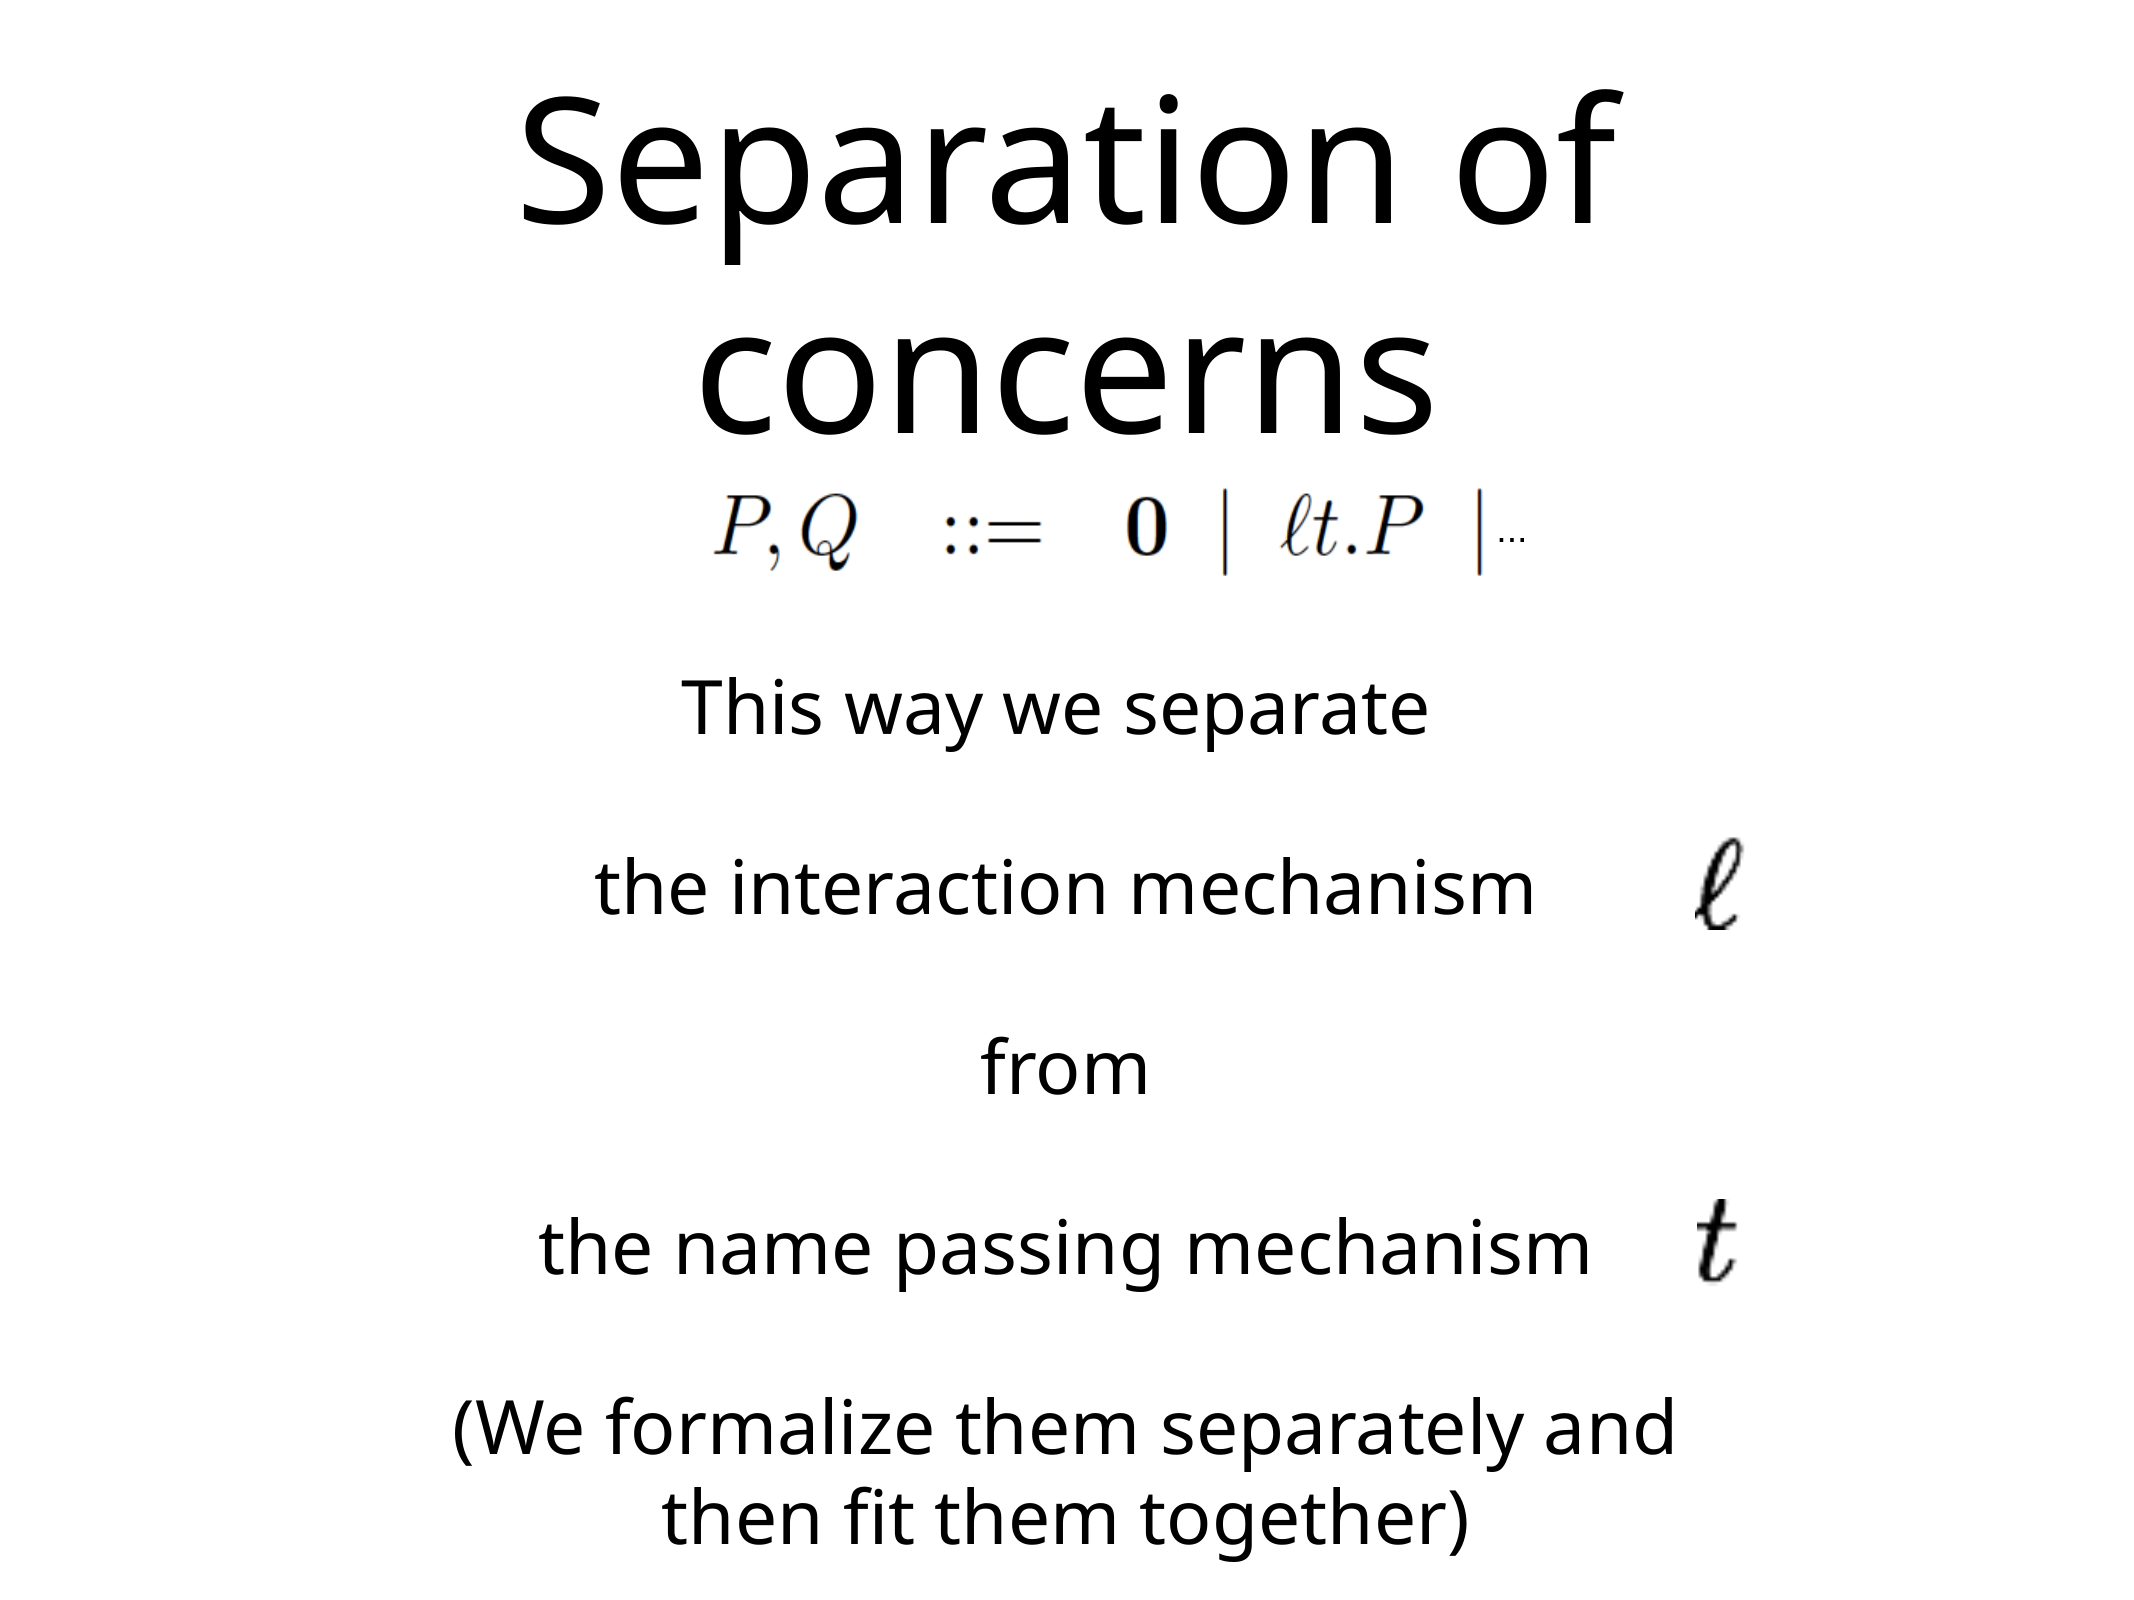

# Separation of concerns
...
This way we separate
the interaction mechanism
from
the name passing mechanism
(We formalize them separately and
then fit them together)
28